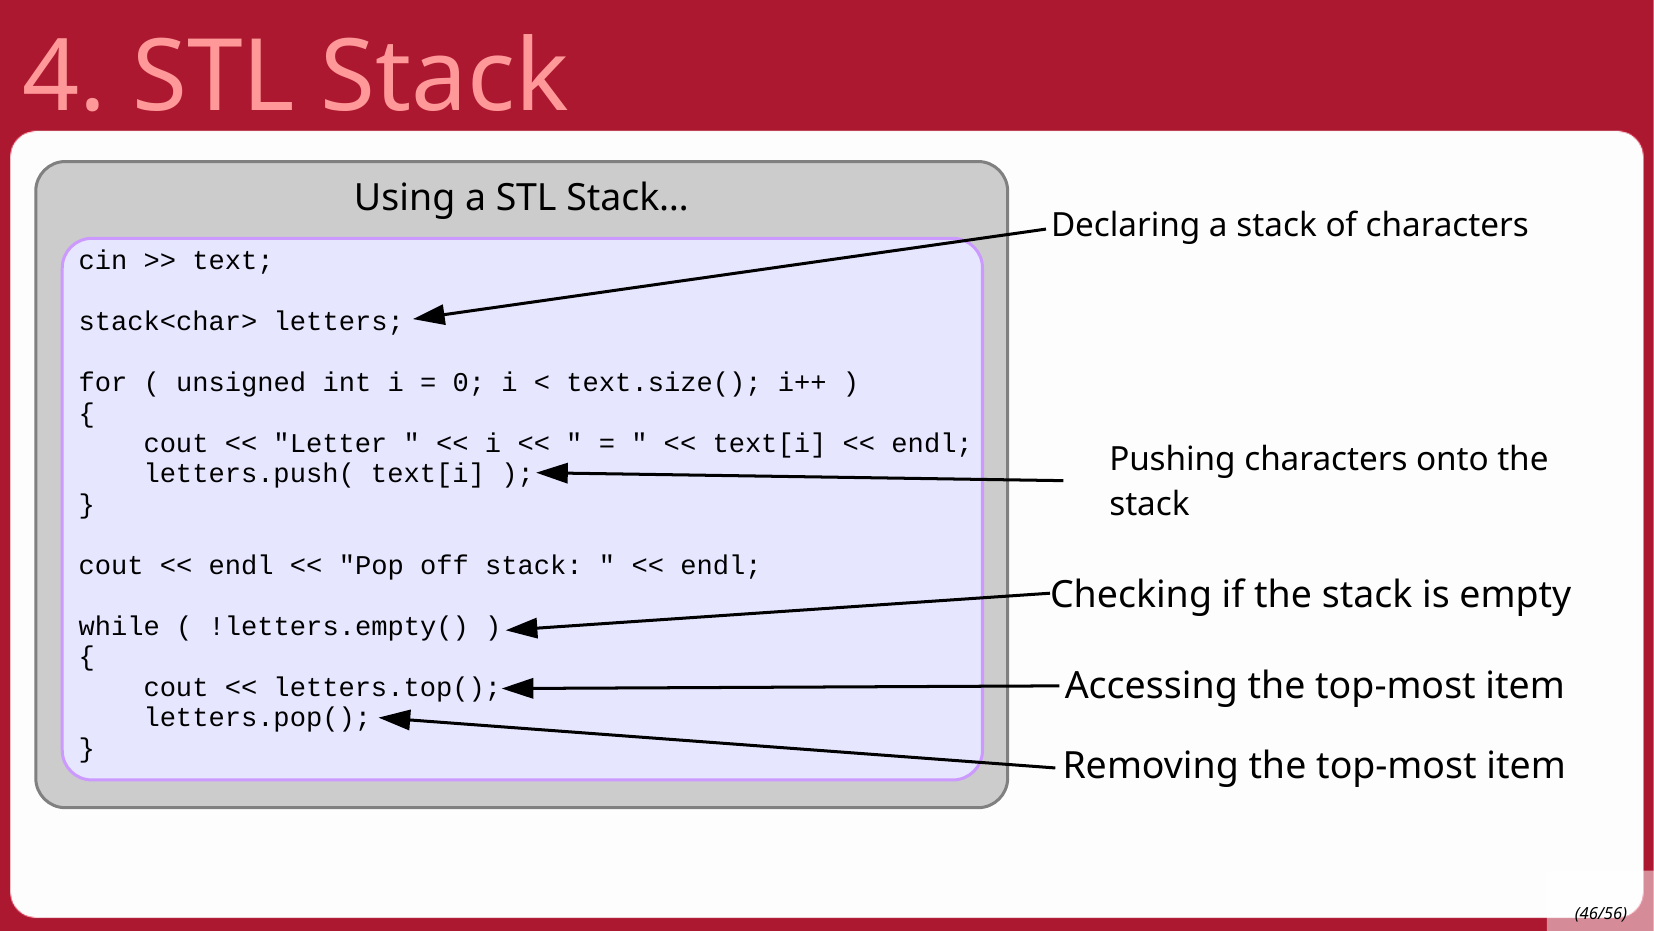

# 4. STL Stack
Using a STL Stack…
Declaring a stack of characters
cin >> text;
stack<char> letters;
for ( unsigned int i = 0; i < text.size(); i++ )
{
 cout << "Letter " << i << " = " << text[i] << endl;
 letters.push( text[i] );
}
cout << endl << "Pop off stack: " << endl;
while ( !letters.empty() )
{
 cout << letters.top();
 letters.pop();
}
Pushing characters onto the stack
Checking if the stack is empty
Accessing the top-most item
Removing the top-most item